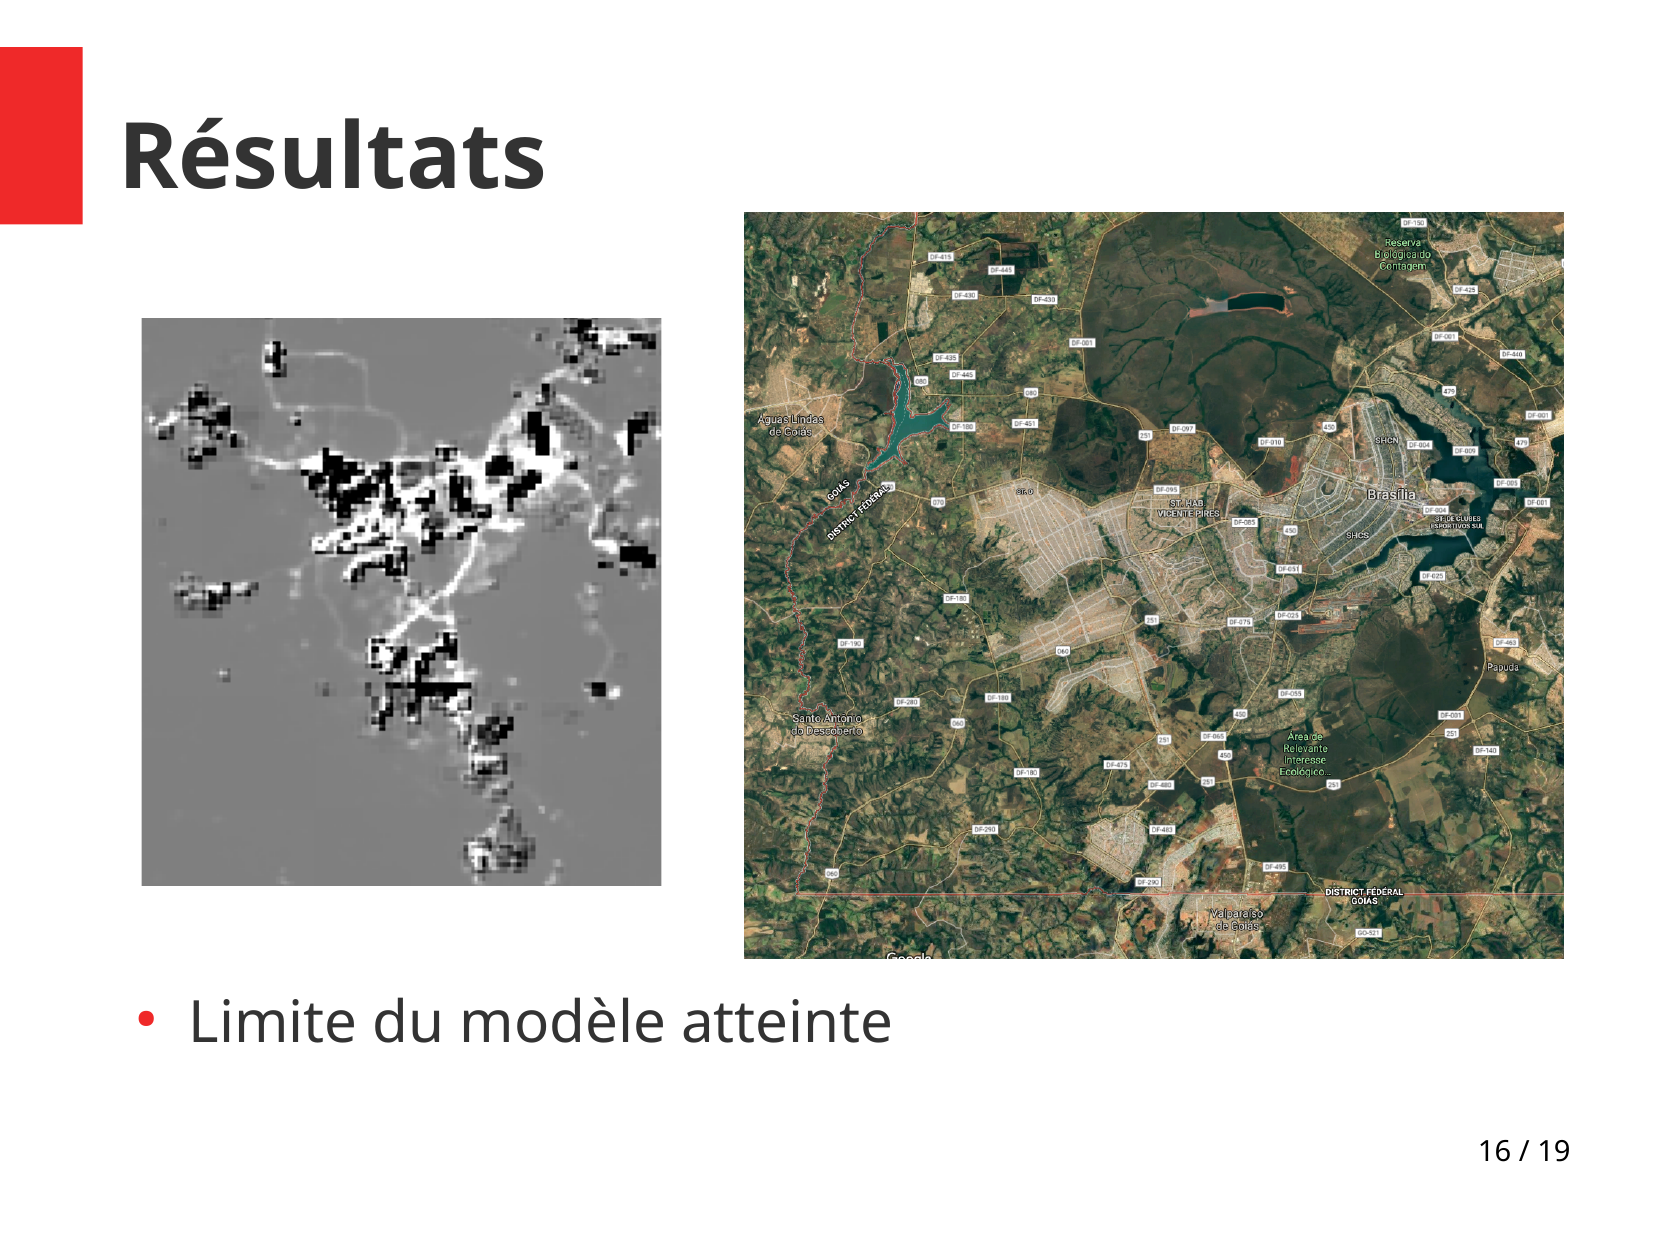

# Résultats
Limite du modèle atteinte
16